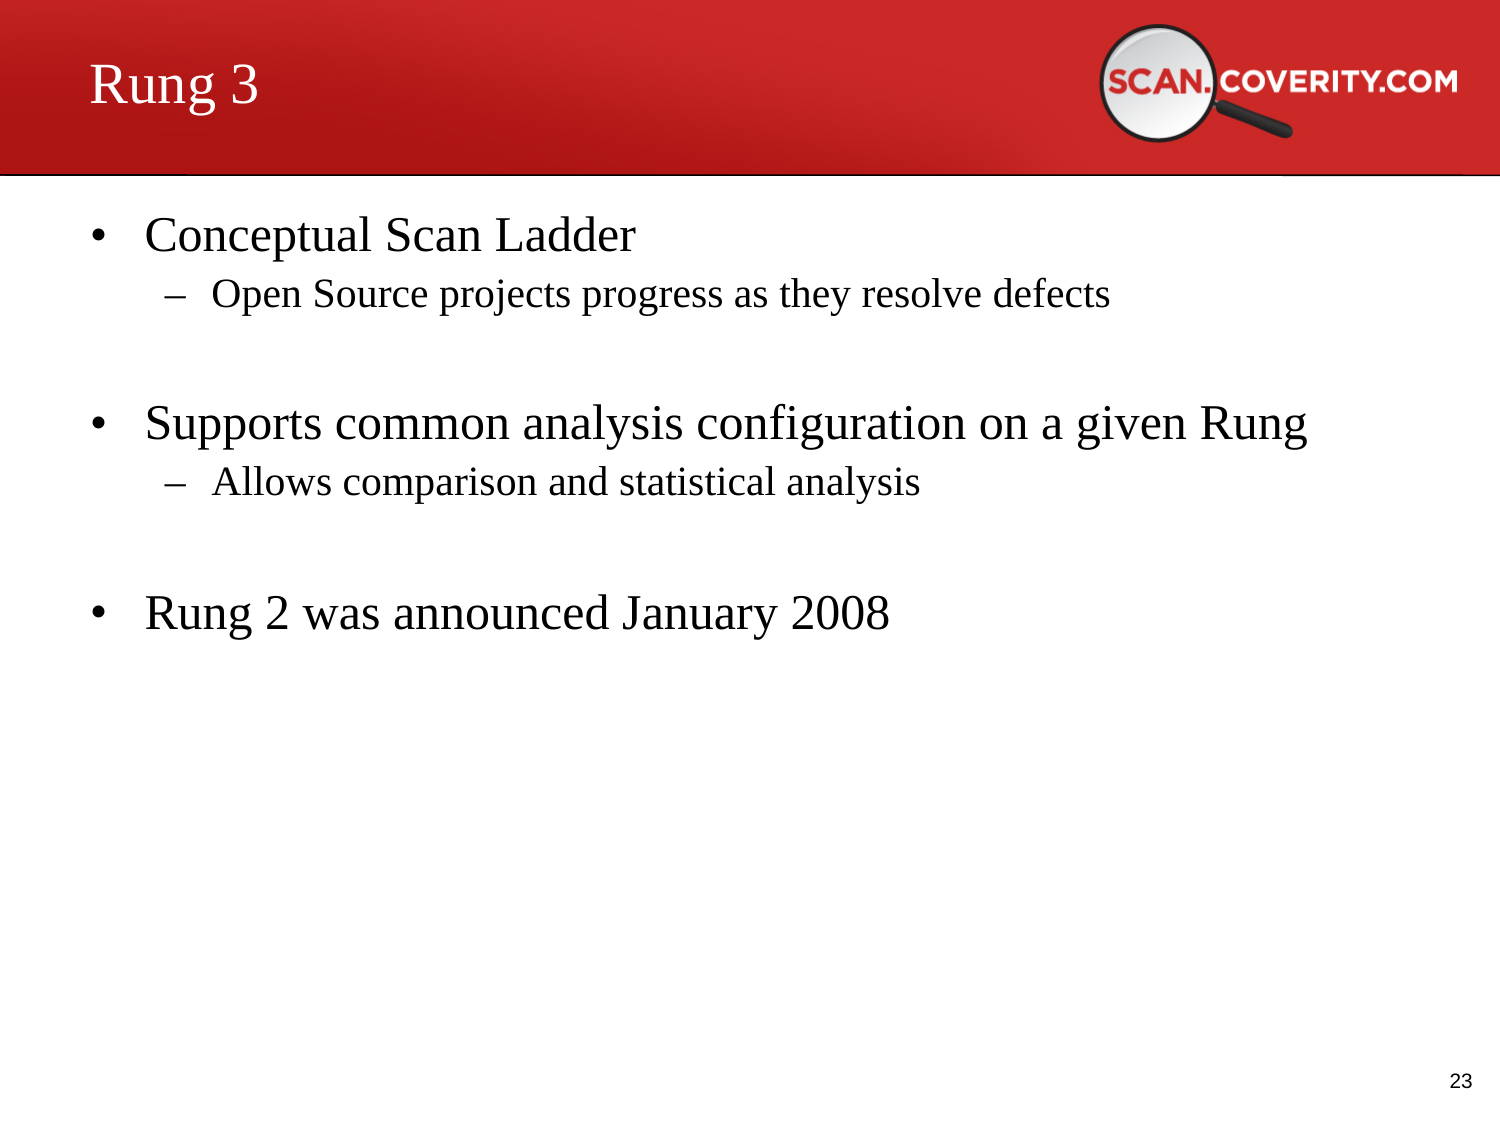

# Rung 3
 Conceptual Scan Ladder
Open Source projects progress as they resolve defects
 Supports common analysis configuration on a given Rung
Allows comparison and statistical analysis
 Rung 2 was announced January 2008
23